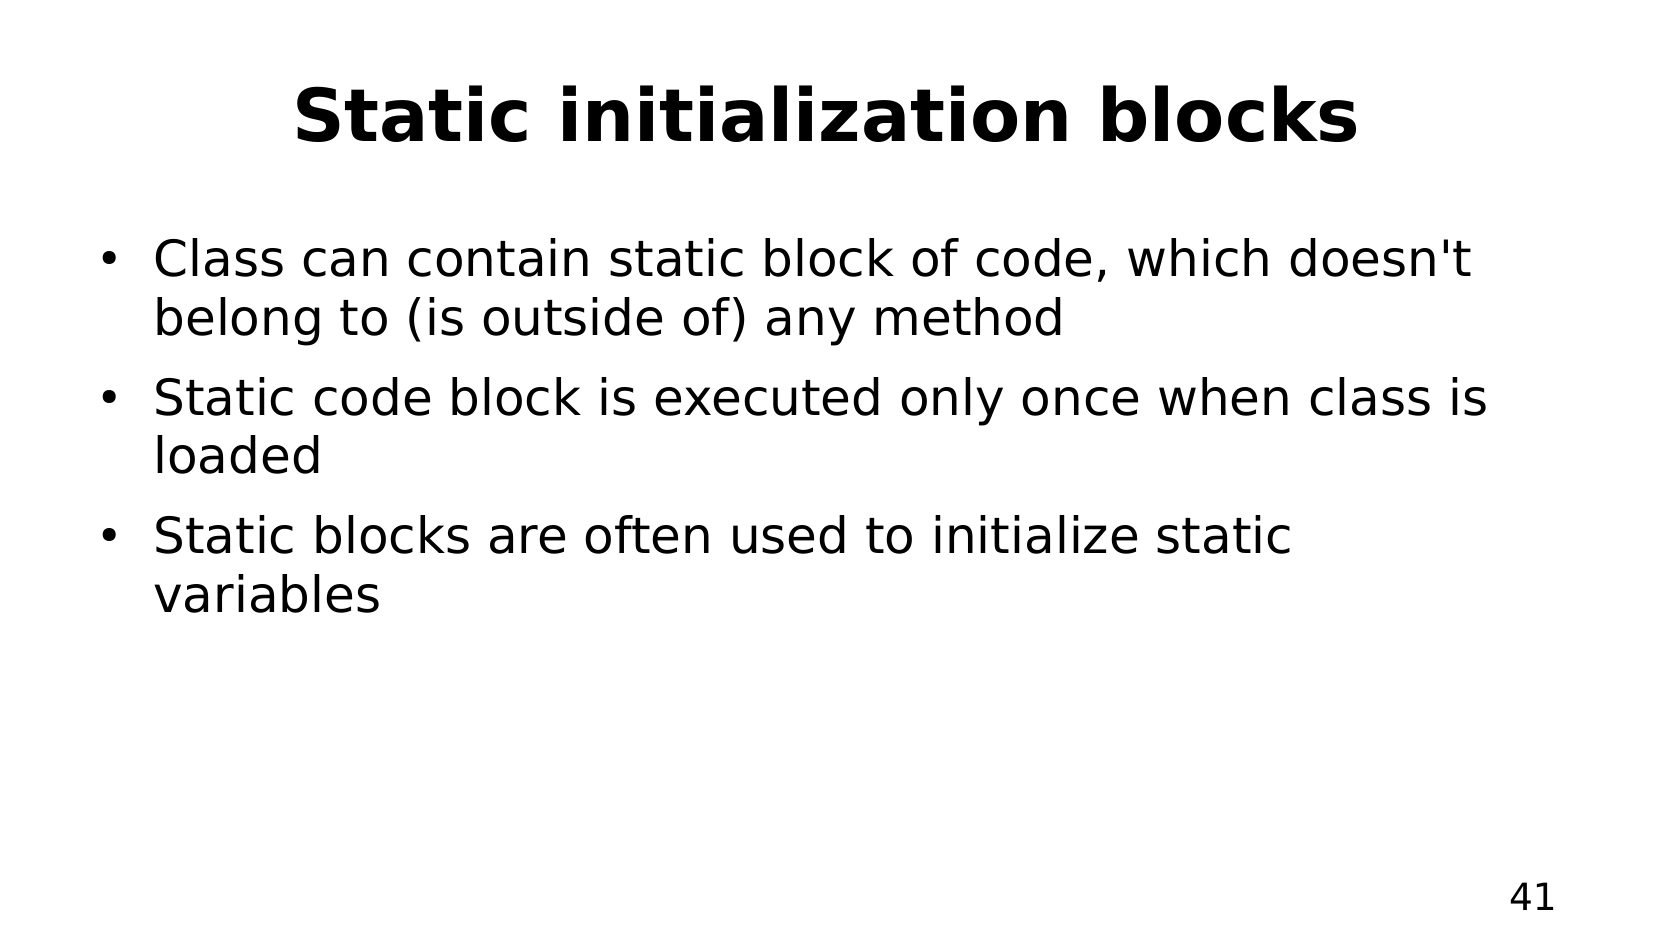

# Static initialization blocks
Class can contain static block of code, which doesn't belong to (is outside of) any method
Static code block is executed only once when class is loaded
Static blocks are often used to initialize static variables